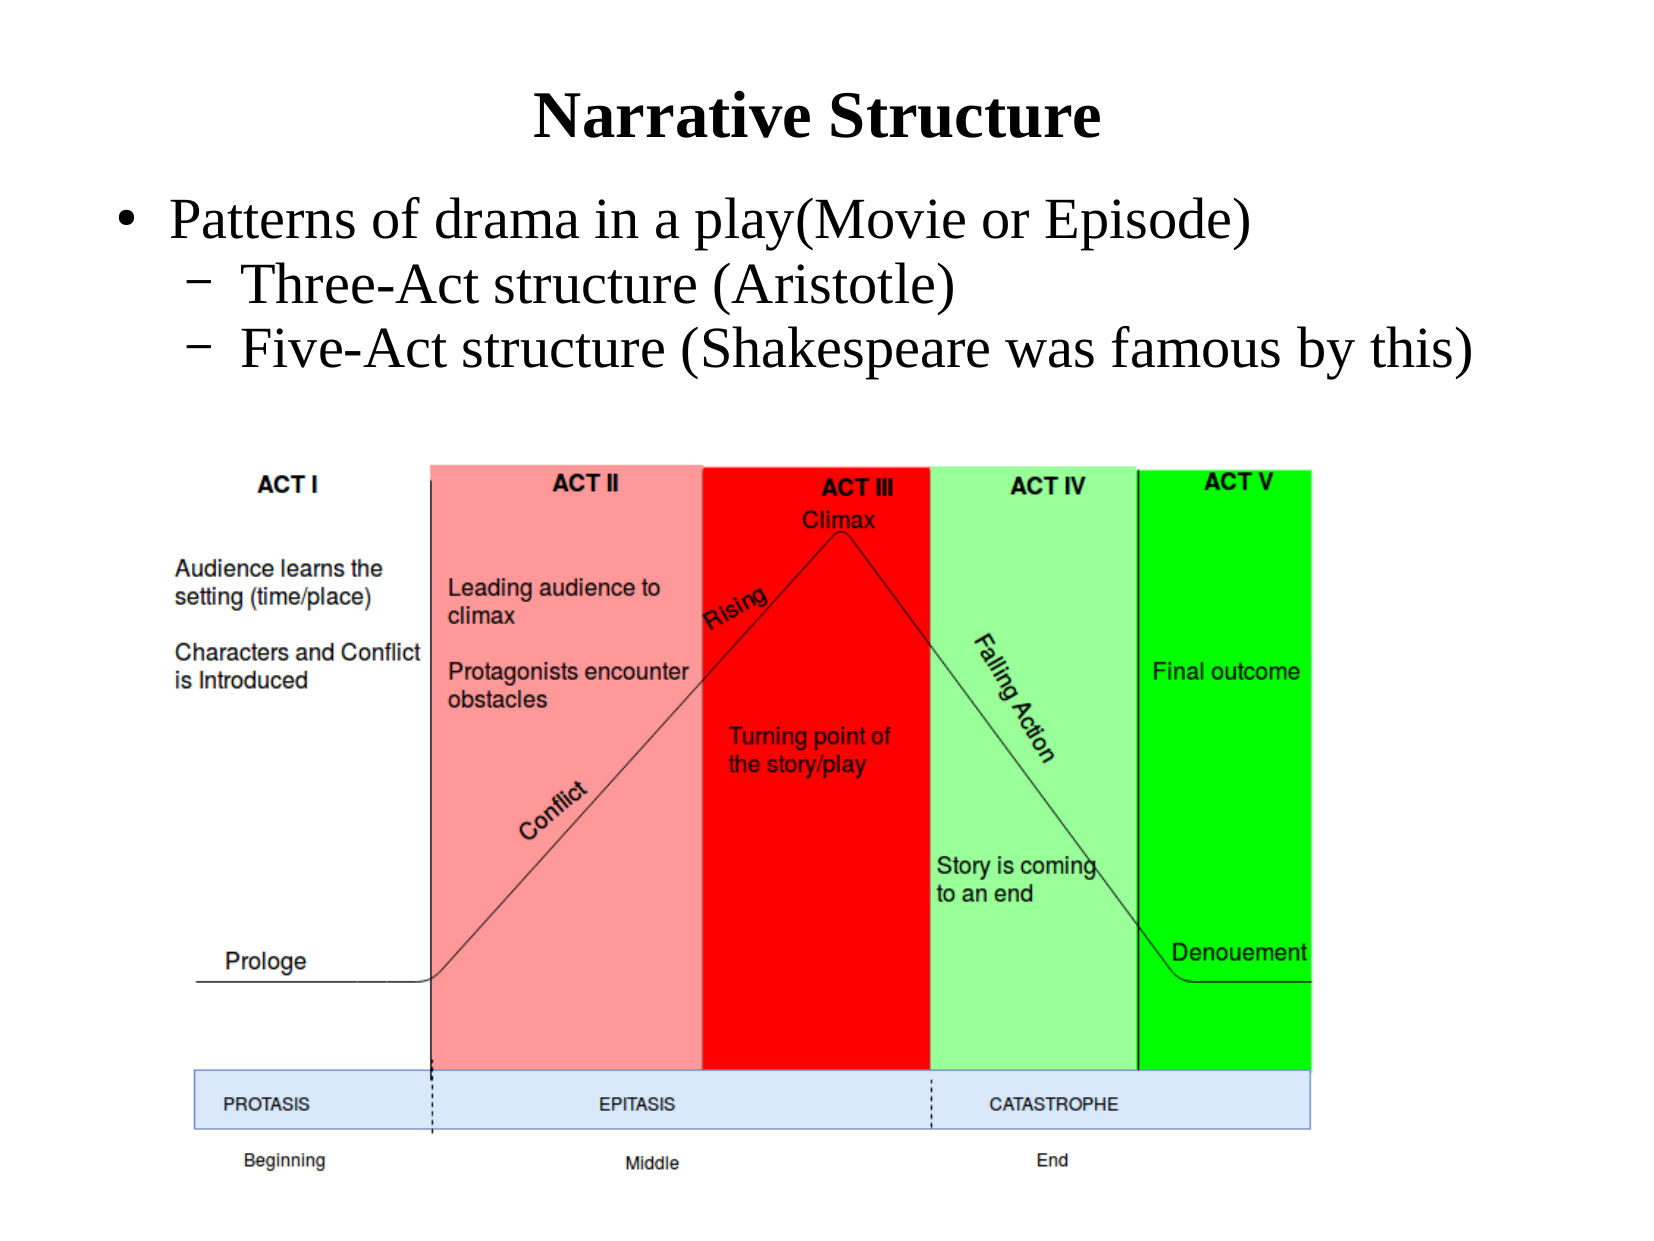

# Narrative Structure
Patterns of drama in a play(Movie or Episode)
Three-Act structure (Aristotle)
Five-Act structure (Shakespeare was famous by this)